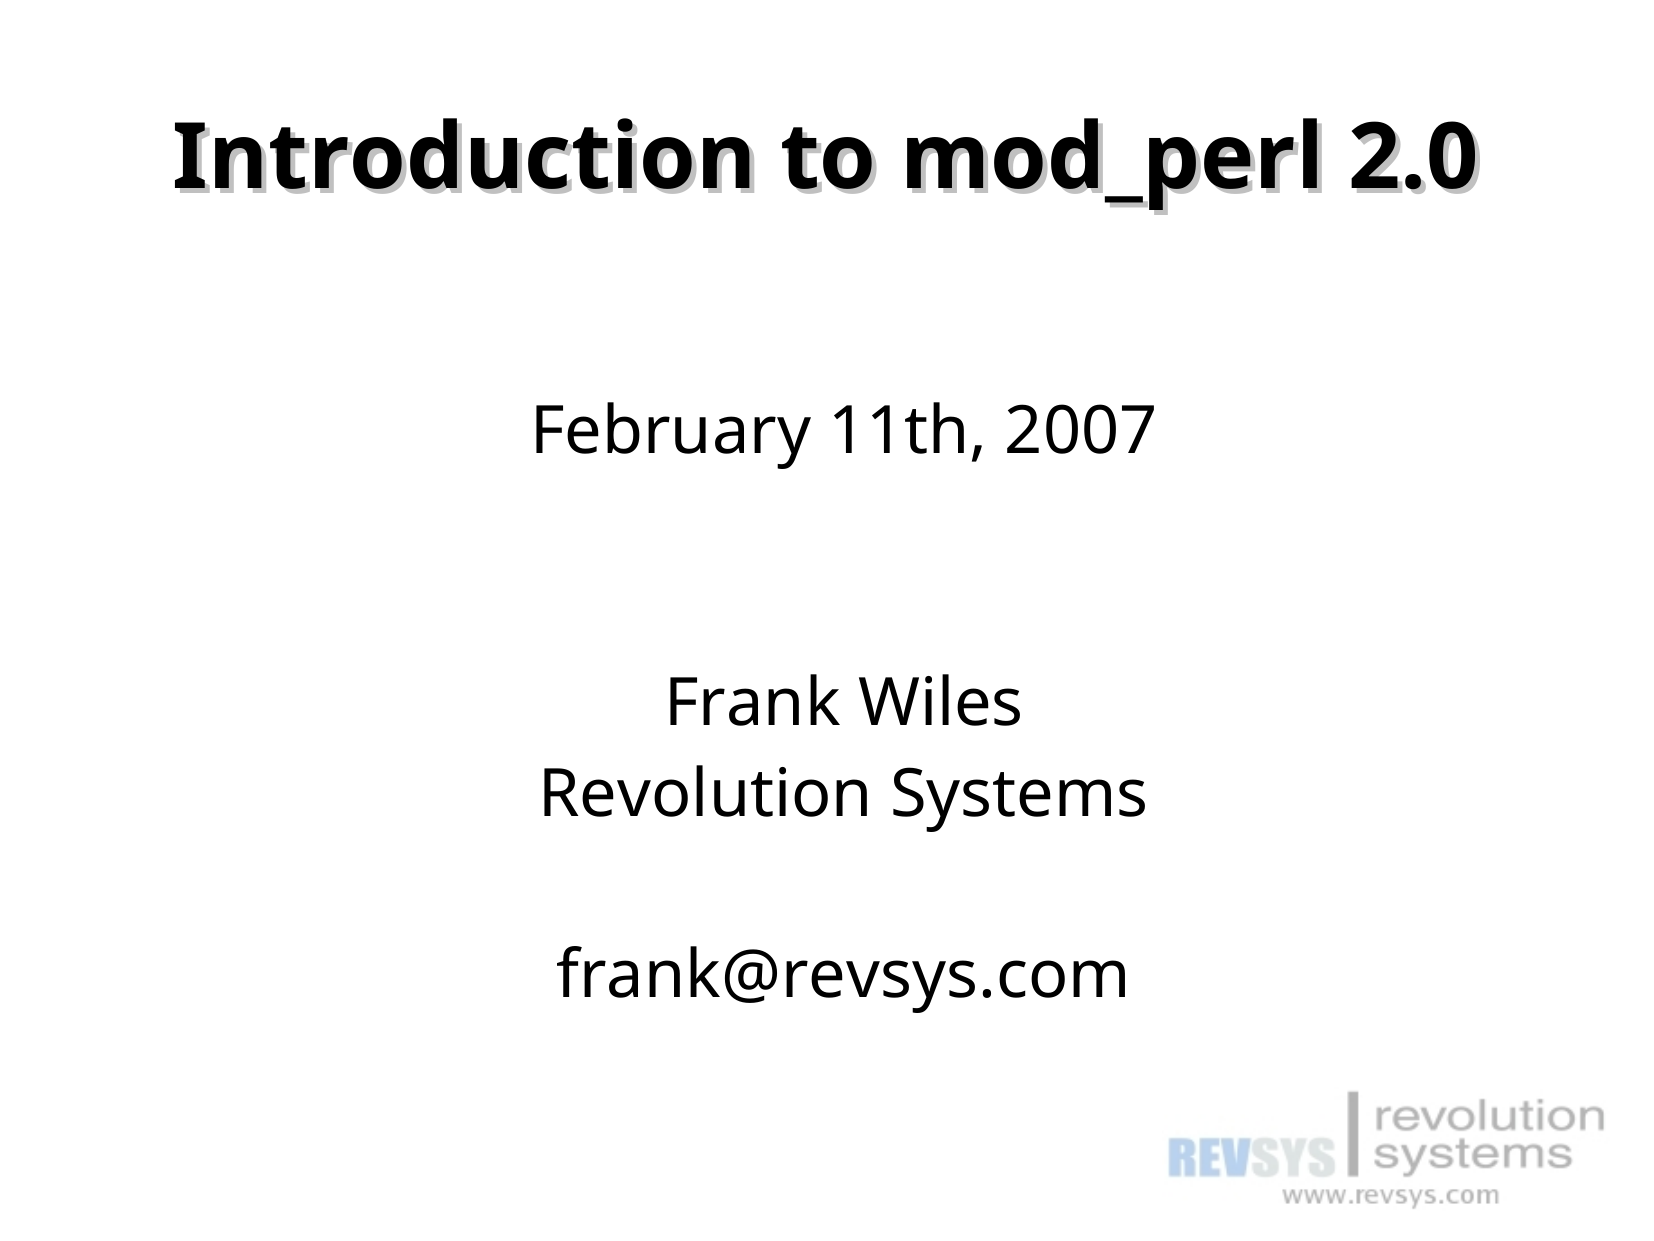

# Introduction to mod_perl 2.0
February 11th, 2007
Frank Wiles
Revolution Systems
frank@revsys.com